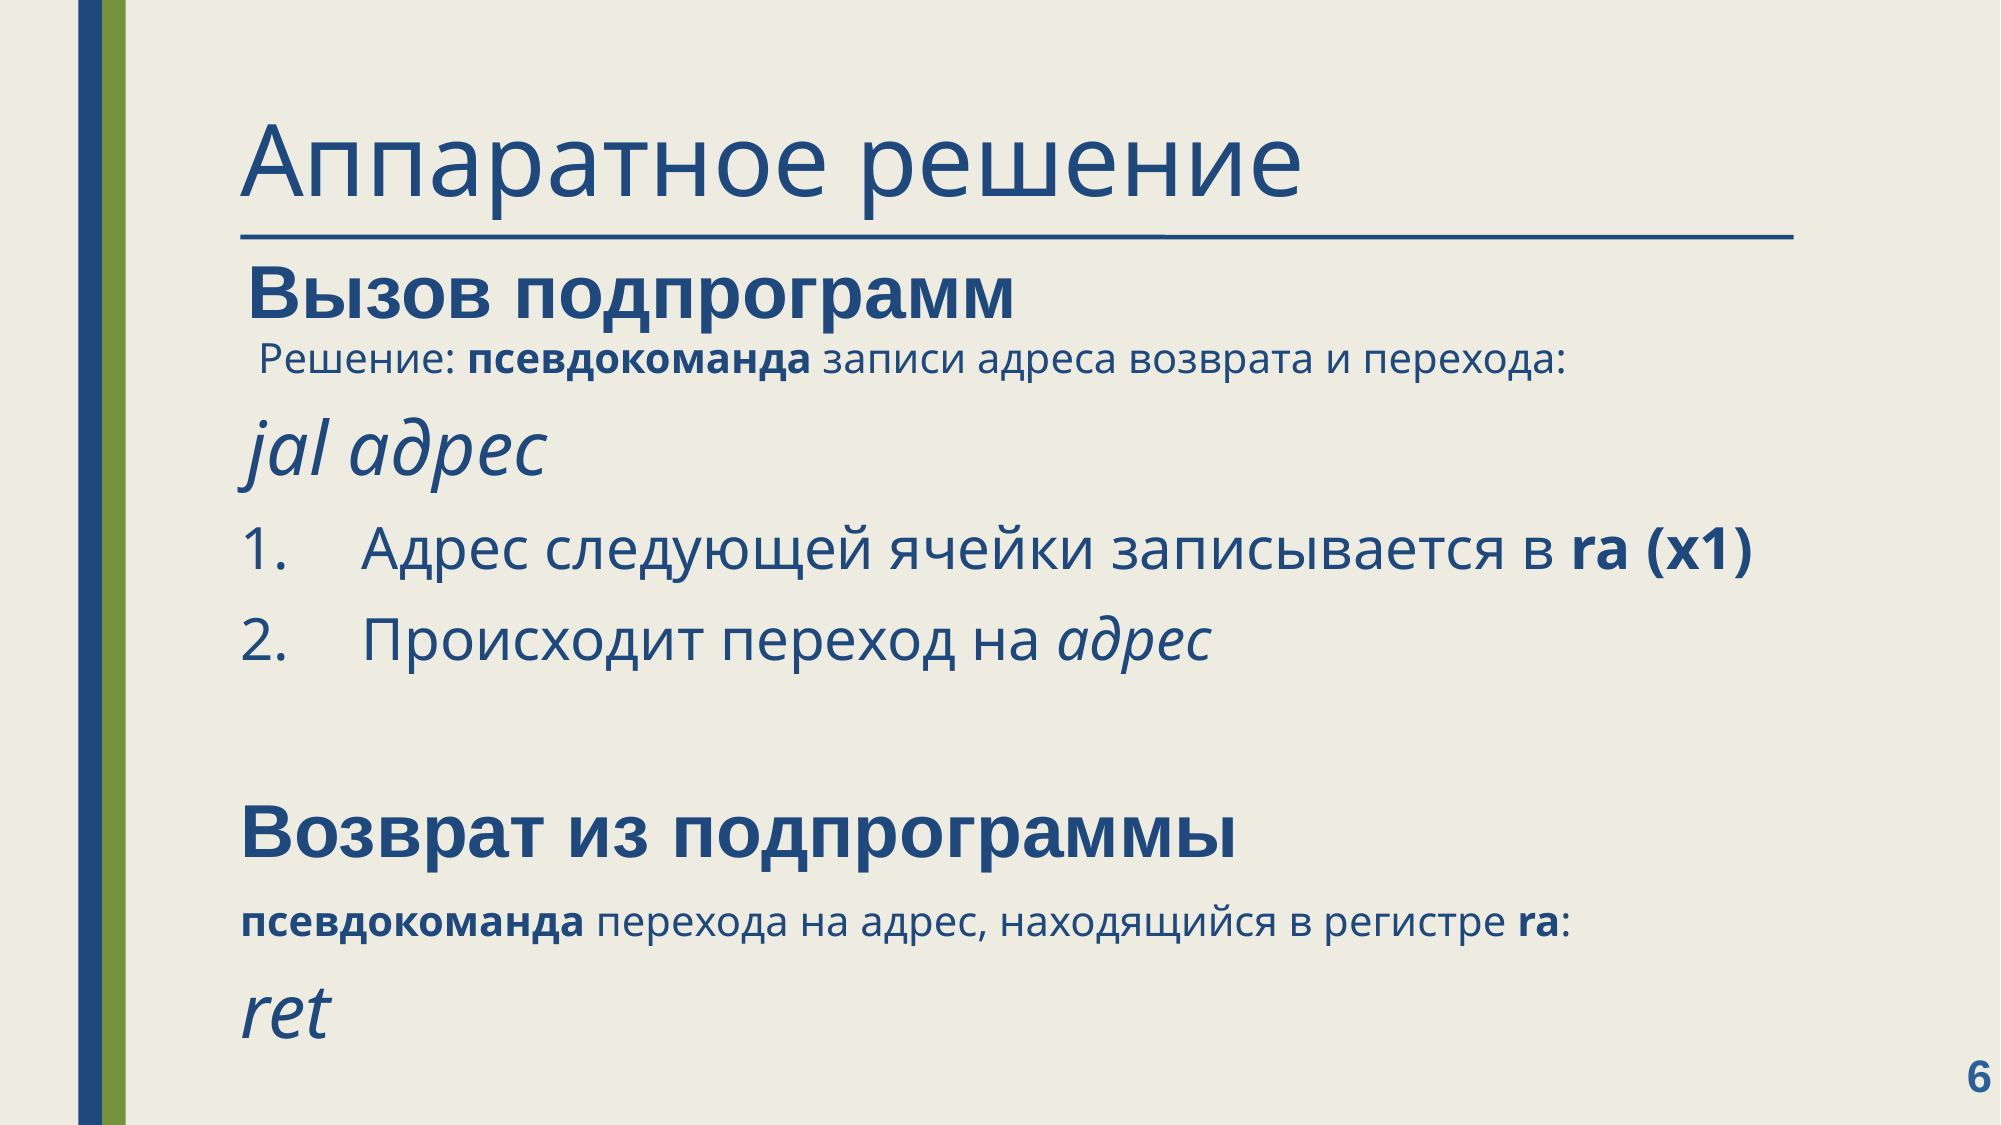

# Аппаратное решение
Вызов подпрограмм
 Решение: псевдокоманда записи адреса возврата и перехода:
jal адрес
Адрес следующей ячейки записывается в ra (x1)
Происходит переход на адрес
Возврат из подпрограммы
псевдокоманда перехода на адрес, находящийся в регистре ra:
ret